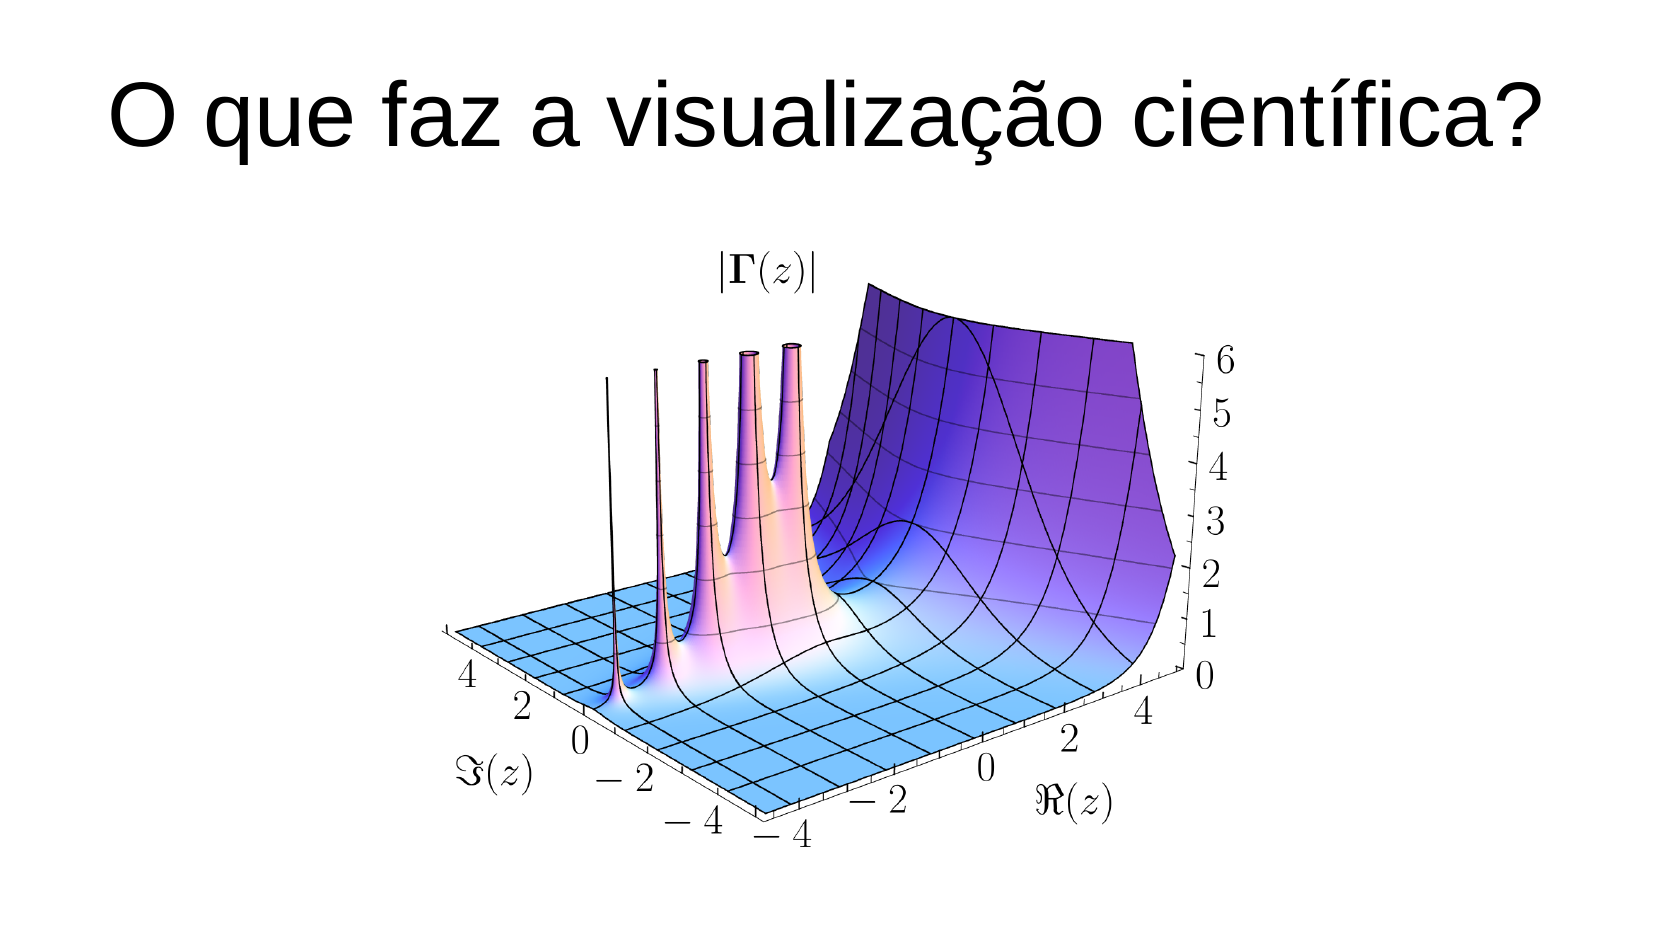

# O que faz a visualização científica?